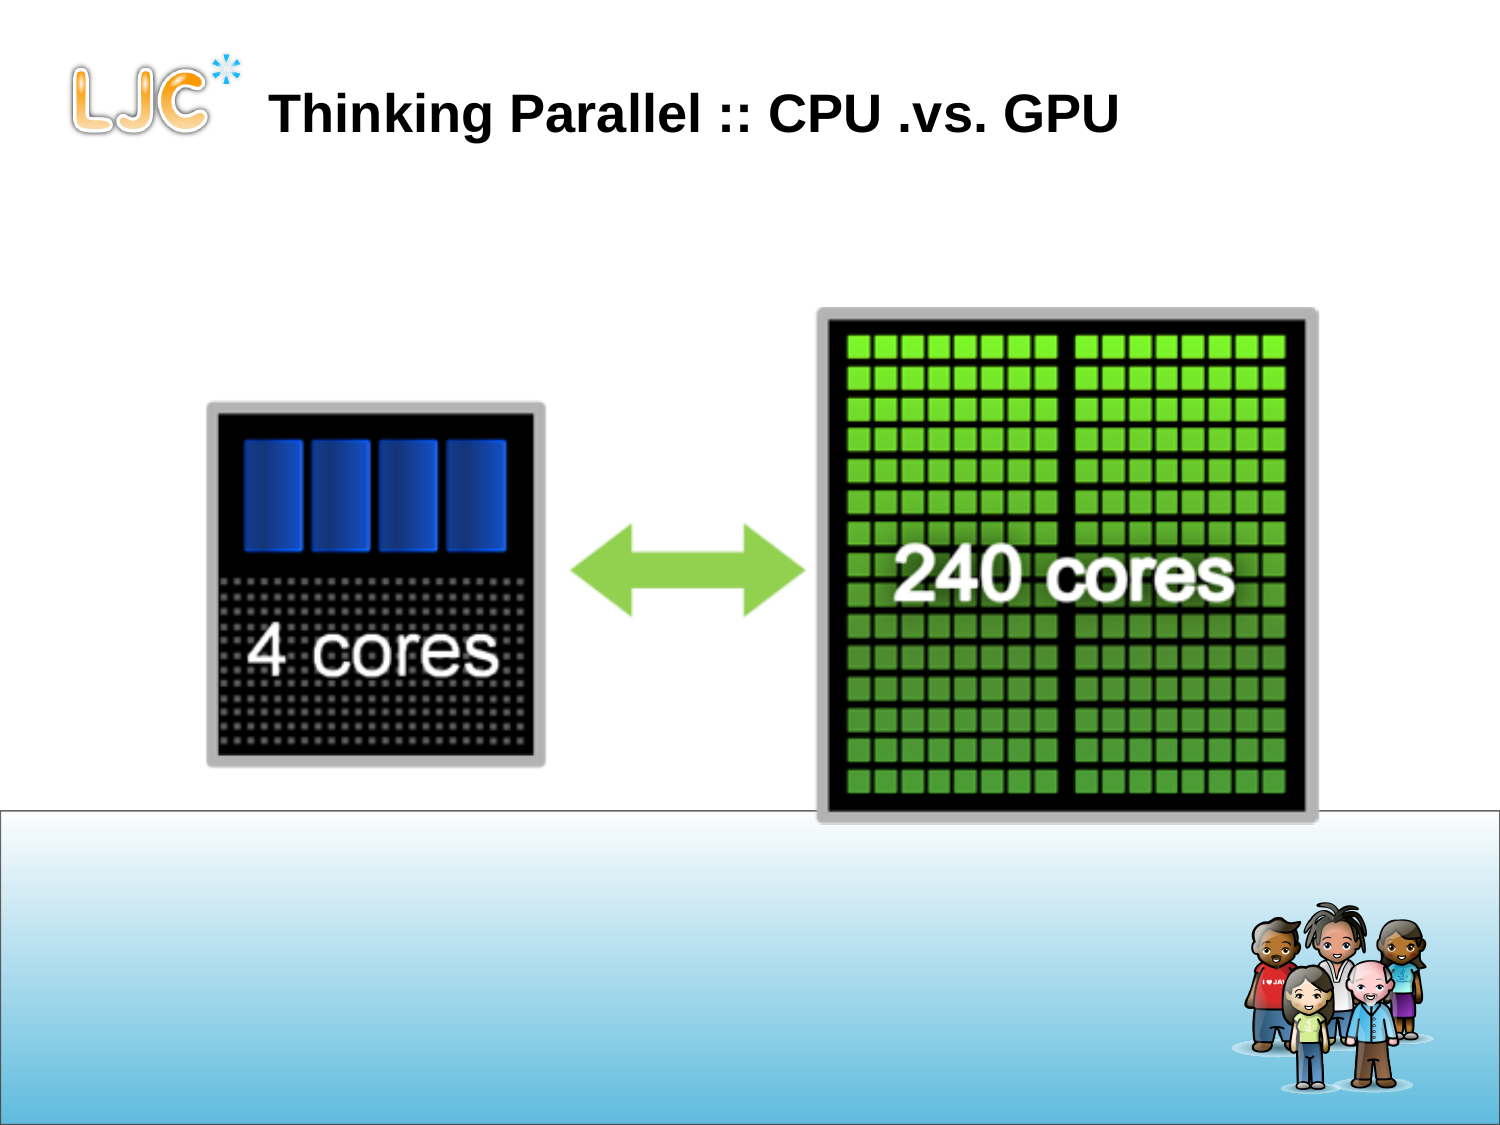

# Thinking Parallel :: CPU .vs. GPU